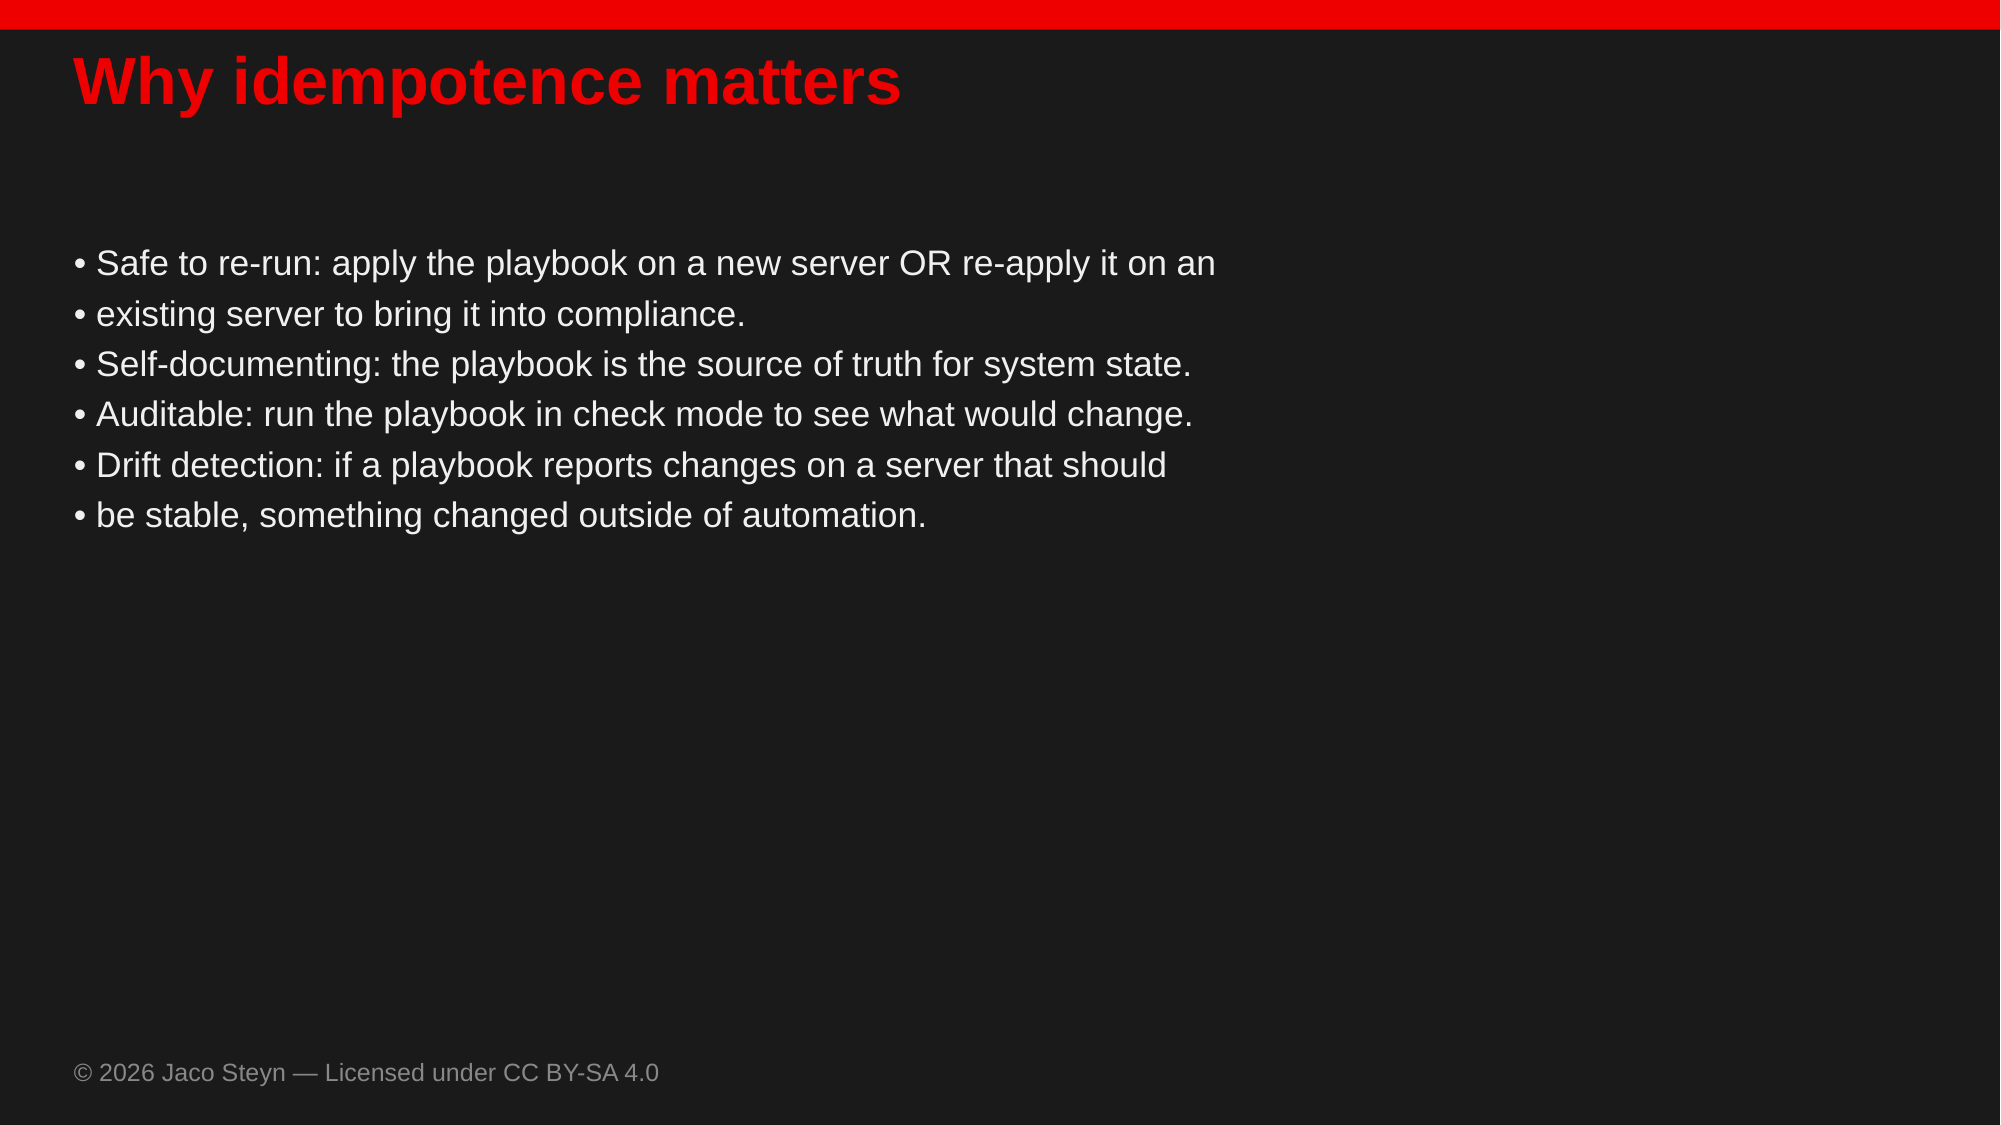

Why idempotence matters
• Safe to re-run: apply the playbook on a new server OR re-apply it on an
• existing server to bring it into compliance.
• Self-documenting: the playbook is the source of truth for system state.
• Auditable: run the playbook in check mode to see what would change.
• Drift detection: if a playbook reports changes on a server that should
• be stable, something changed outside of automation.
© 2026 Jaco Steyn — Licensed under CC BY-SA 4.0